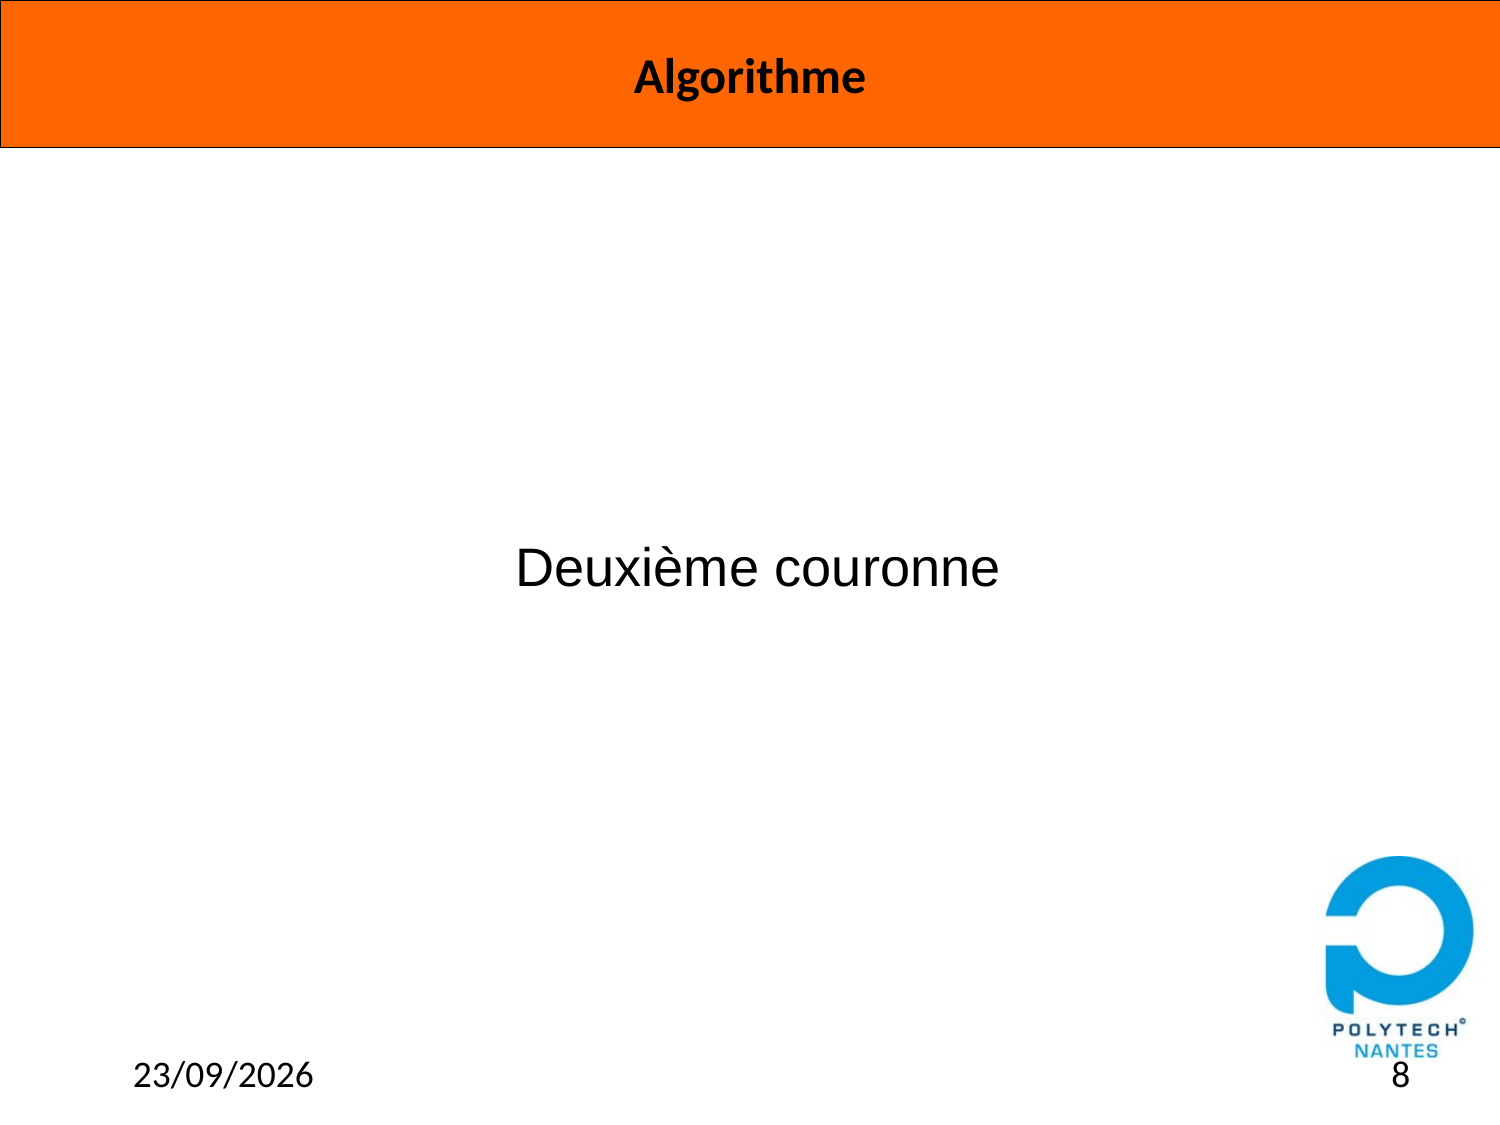

# Algorithme
Deuxième couronne
15 Janvier 2016
8